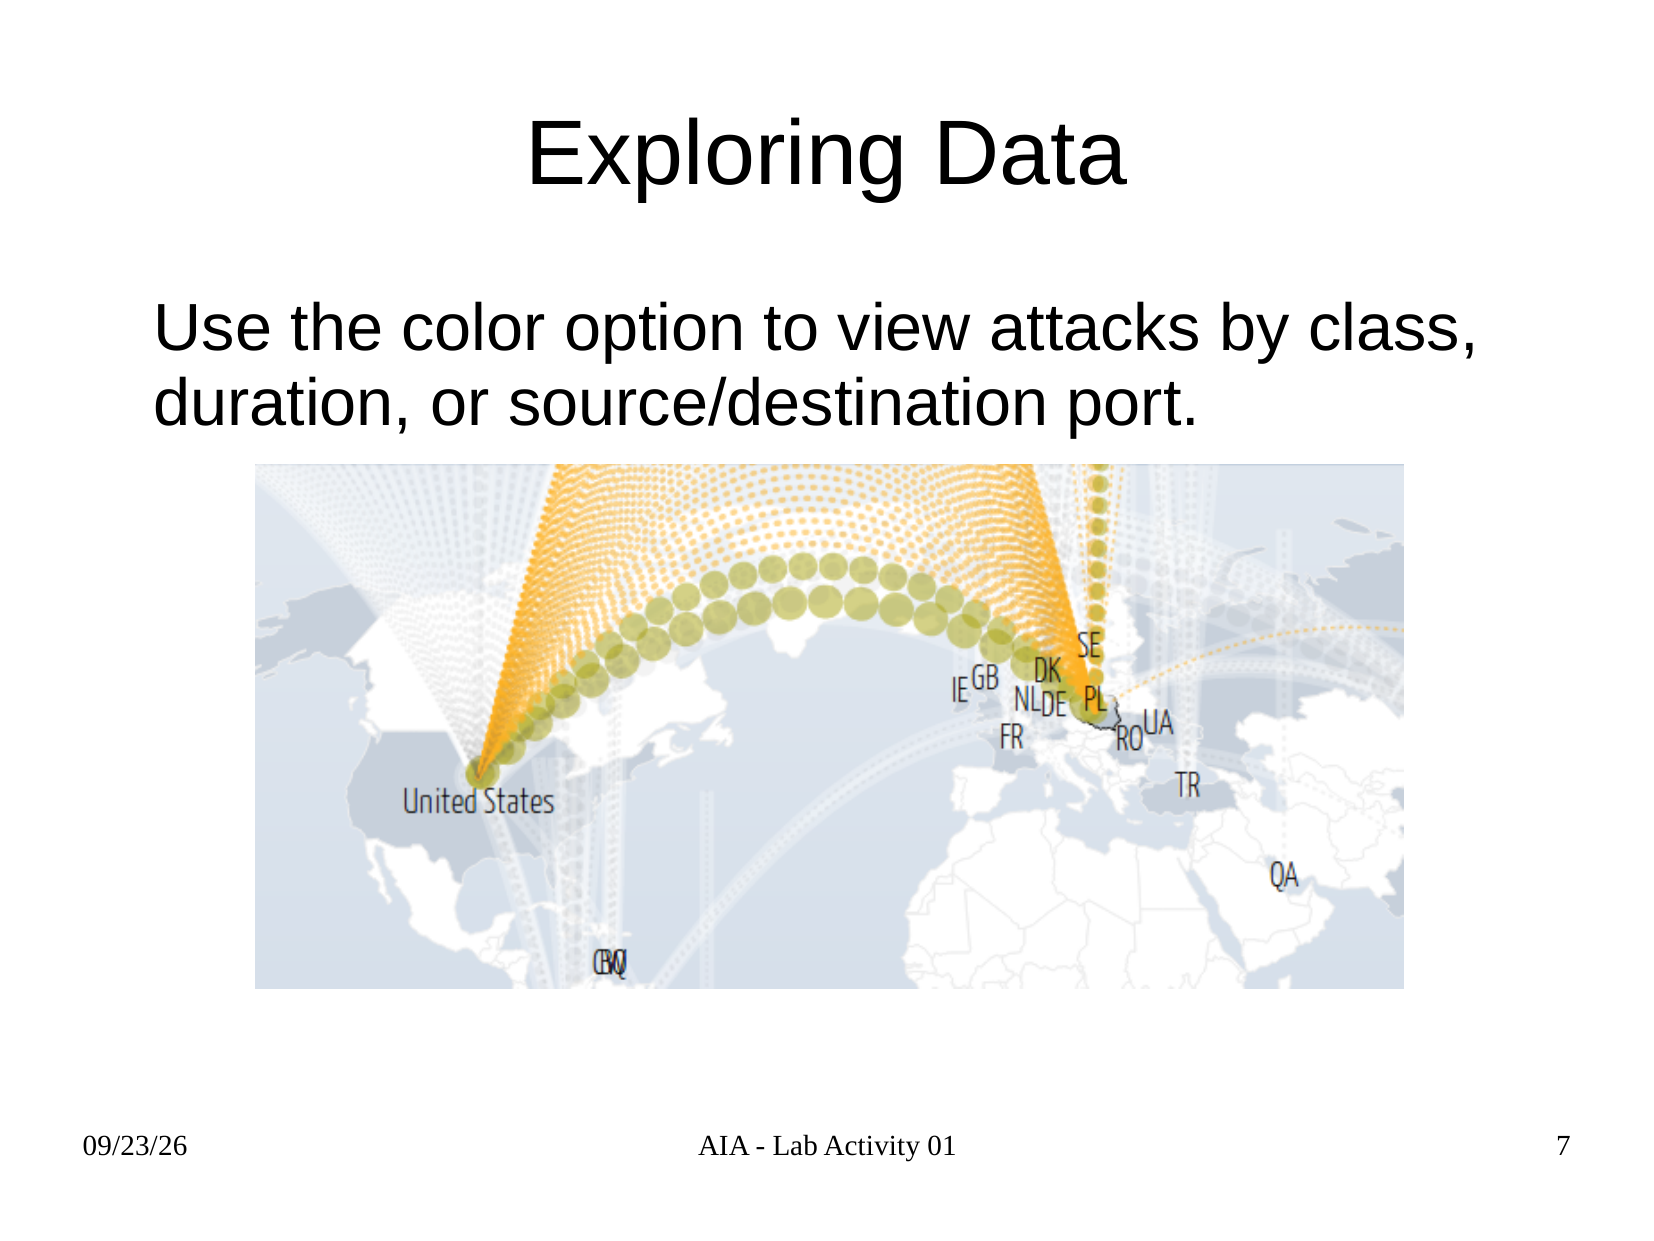

# Exploring Data
Use the color option to view attacks by class, duration, or source/destination port.
AIA - Lab Activity 01
7